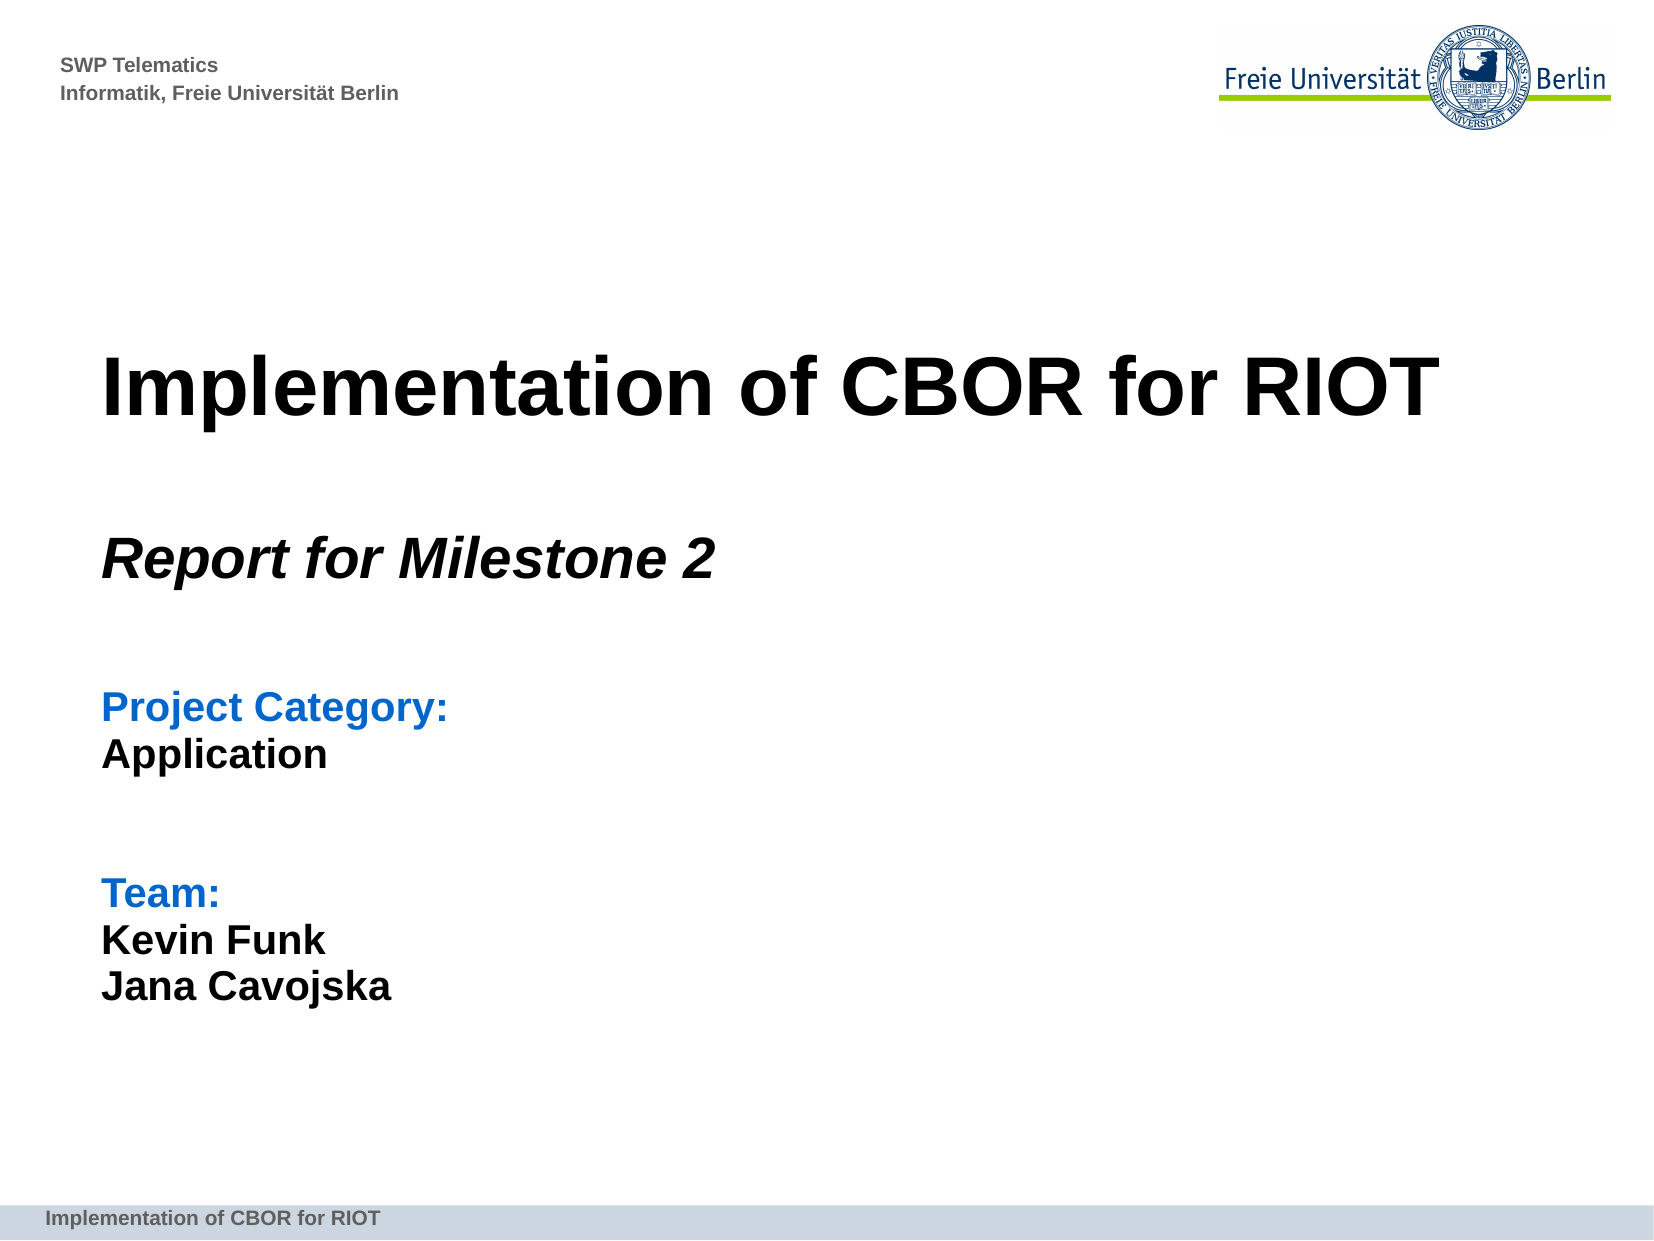

# Implementation of CBOR for RIOT
Report for Milestone 2
Project Category:
Application
Team:
Kevin Funk
Jana Cavojska